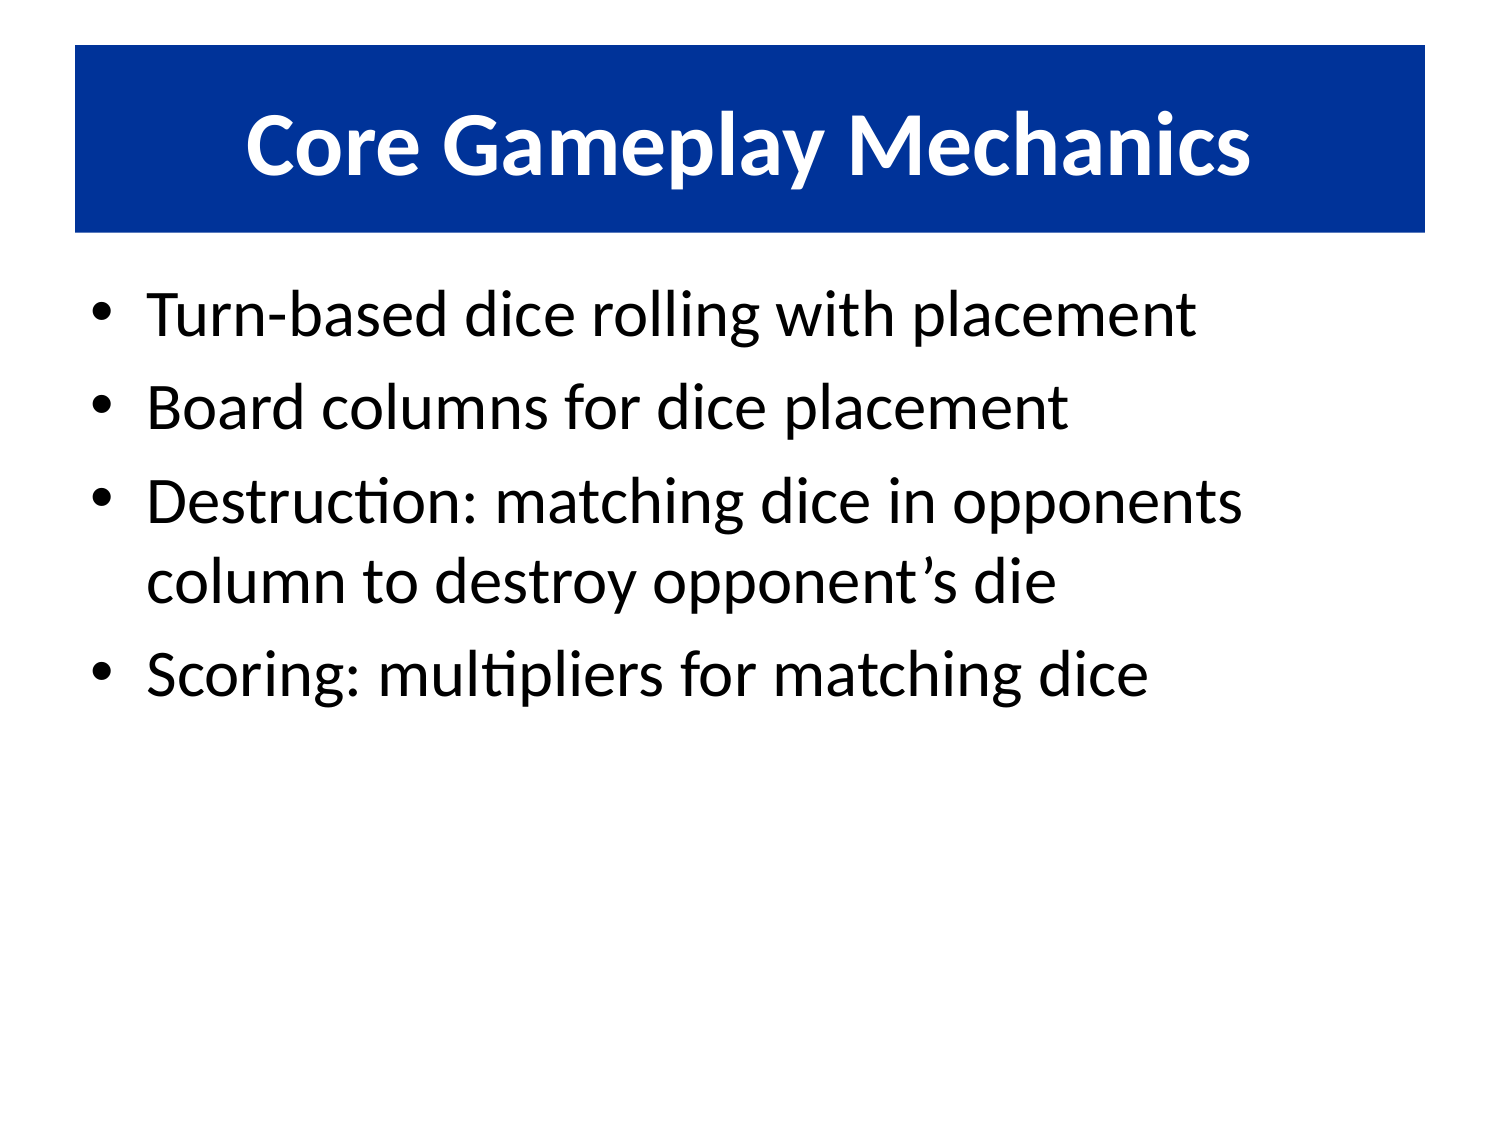

# Core Gameplay Mechanics
Turn-based dice rolling with placement
Board columns for dice placement
Destruction: matching dice in opponents column to destroy opponent’s die
Scoring: multipliers for matching dice